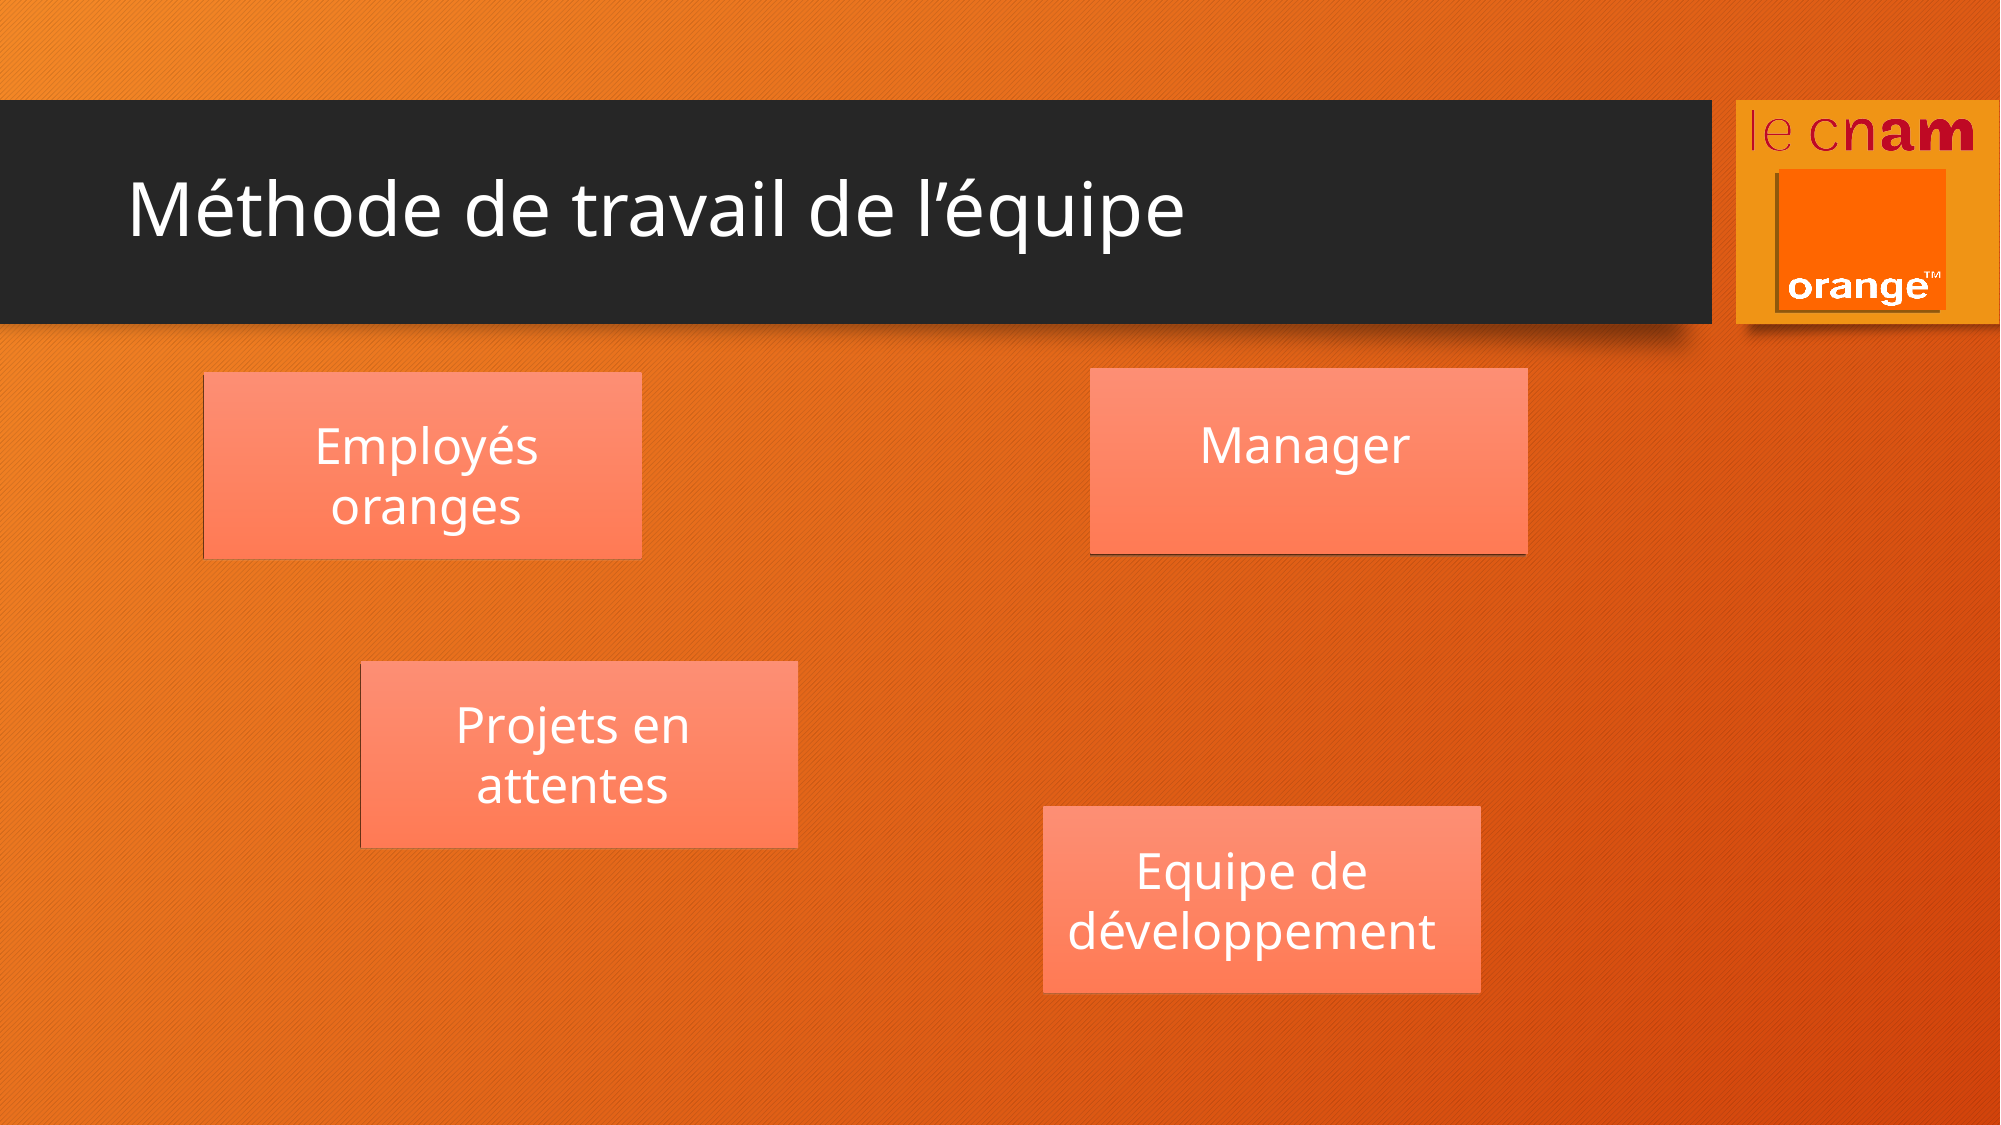

# Méthode de travail de l’équipe
Manager
Employés oranges
Projets en attentes
Equipe de développement